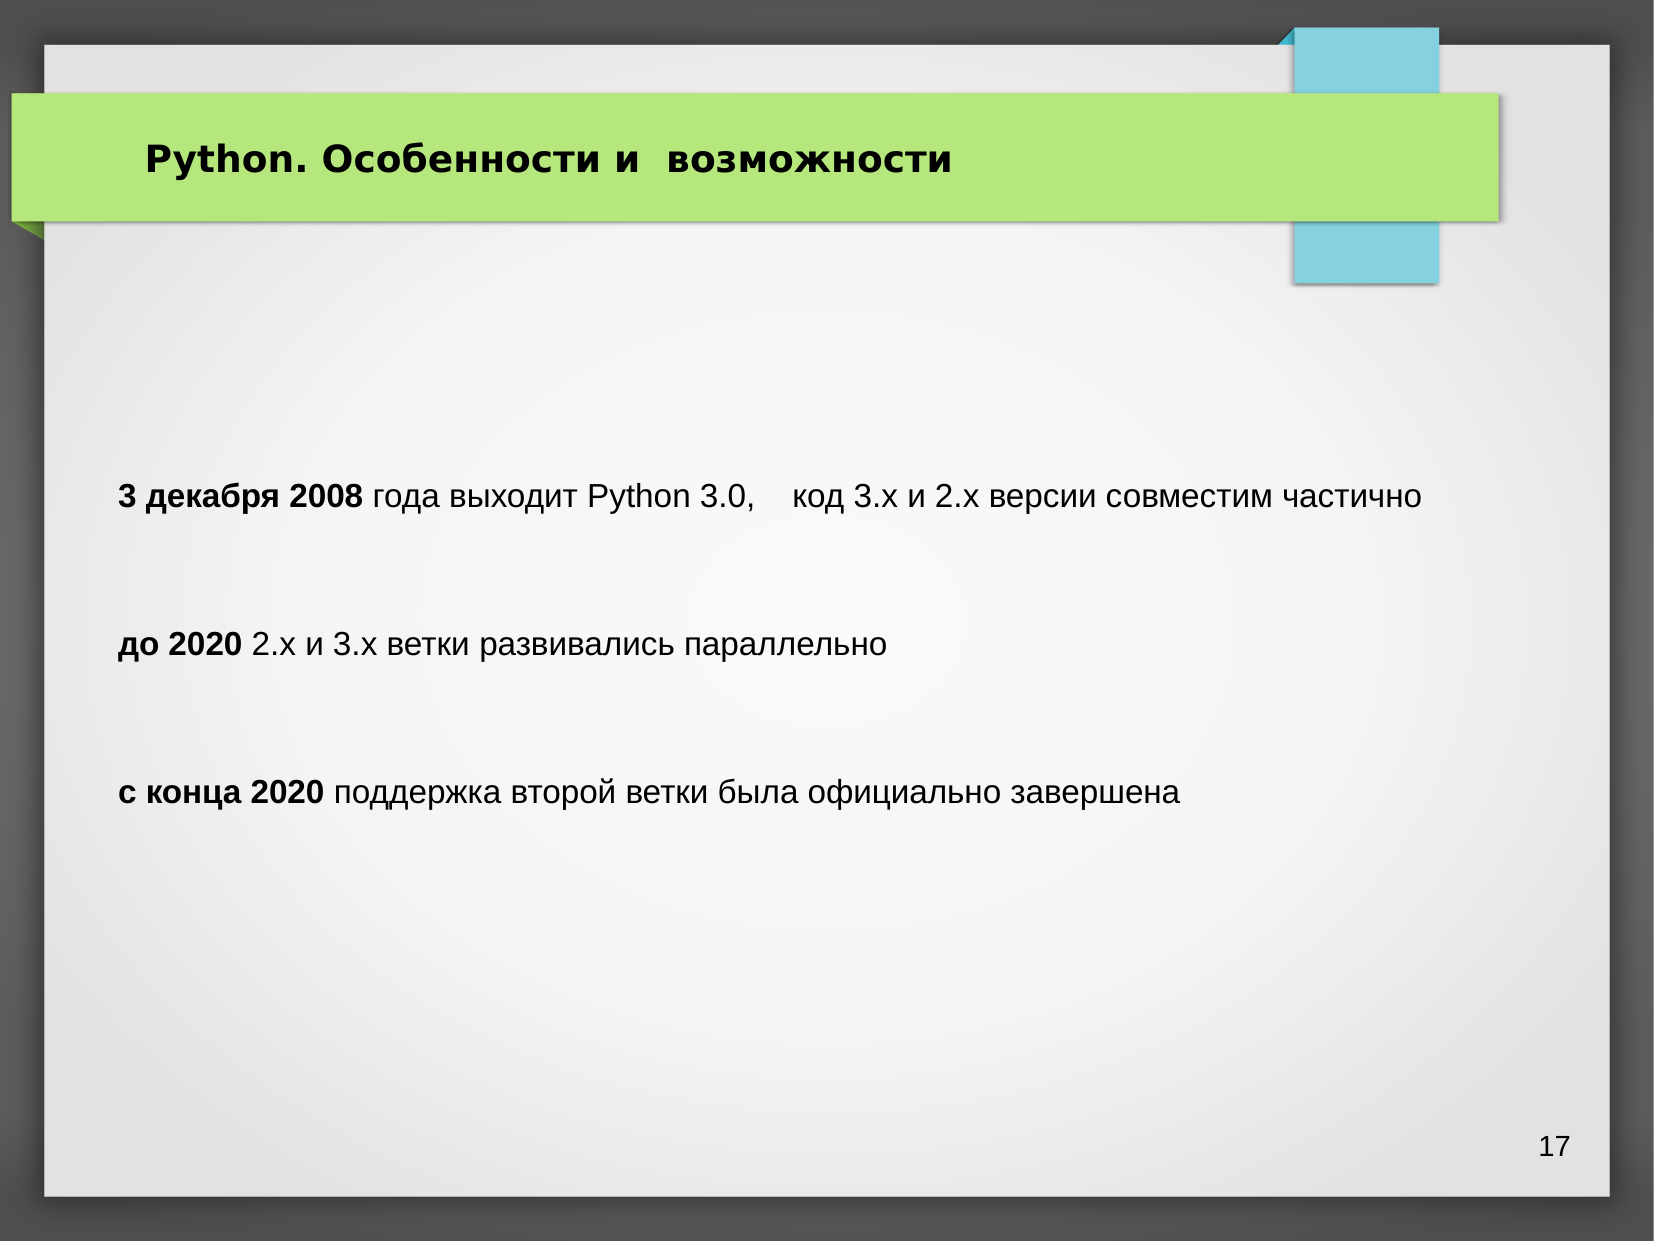

Python. Особенности и возможности
3 декабря 2008 года выходит Python 3.0, код 3.х и 2.х версии совместим частично
до 2020 2.х и 3.х ветки развивались параллельно
с конца 2020 поддержка второй ветки была официально завершена
17